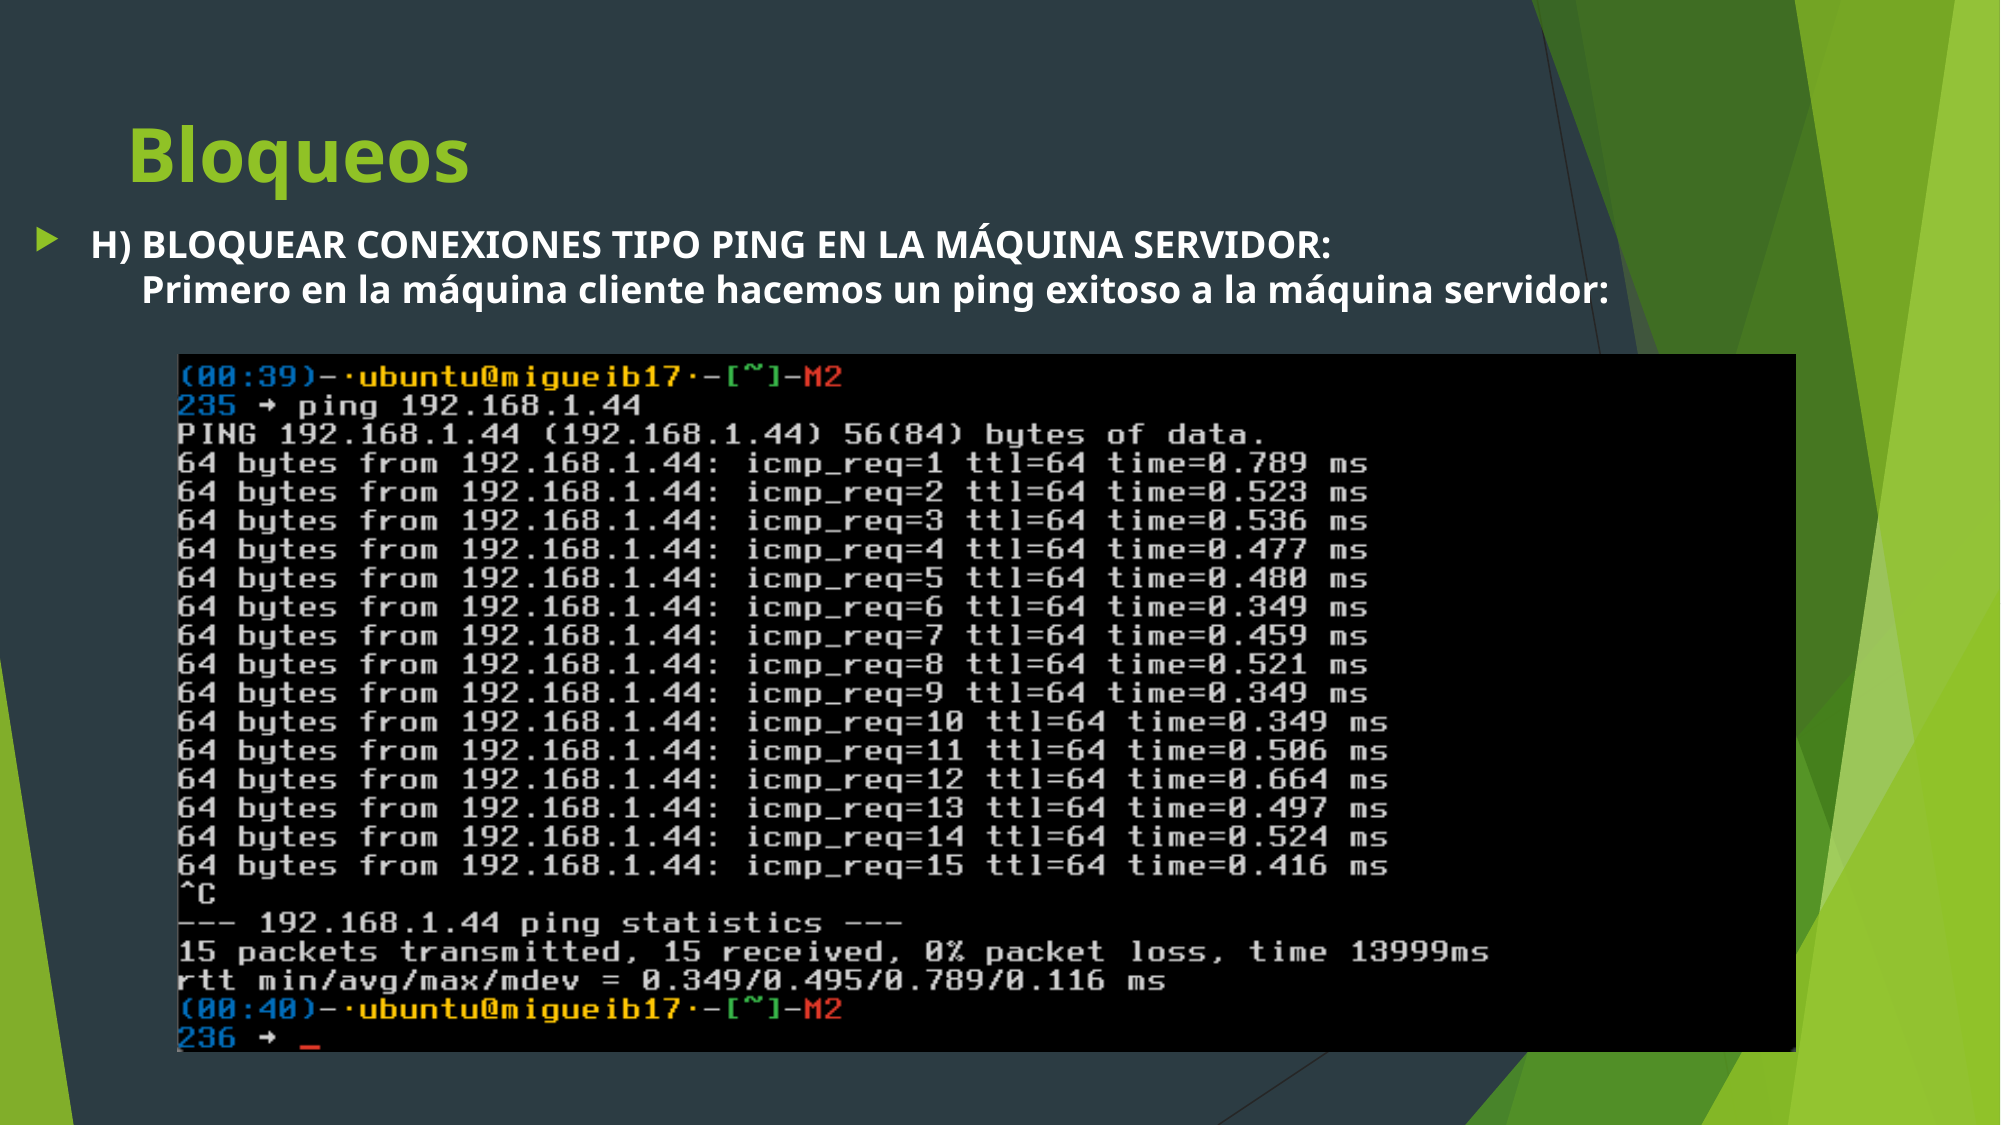

# Bloqueos
H) BLOQUEAR CONEXIONES TIPO PING EN LA MÁQUINA SERVIDOR:
 Primero en la máquina cliente hacemos un ping exitoso a la máquina servidor: